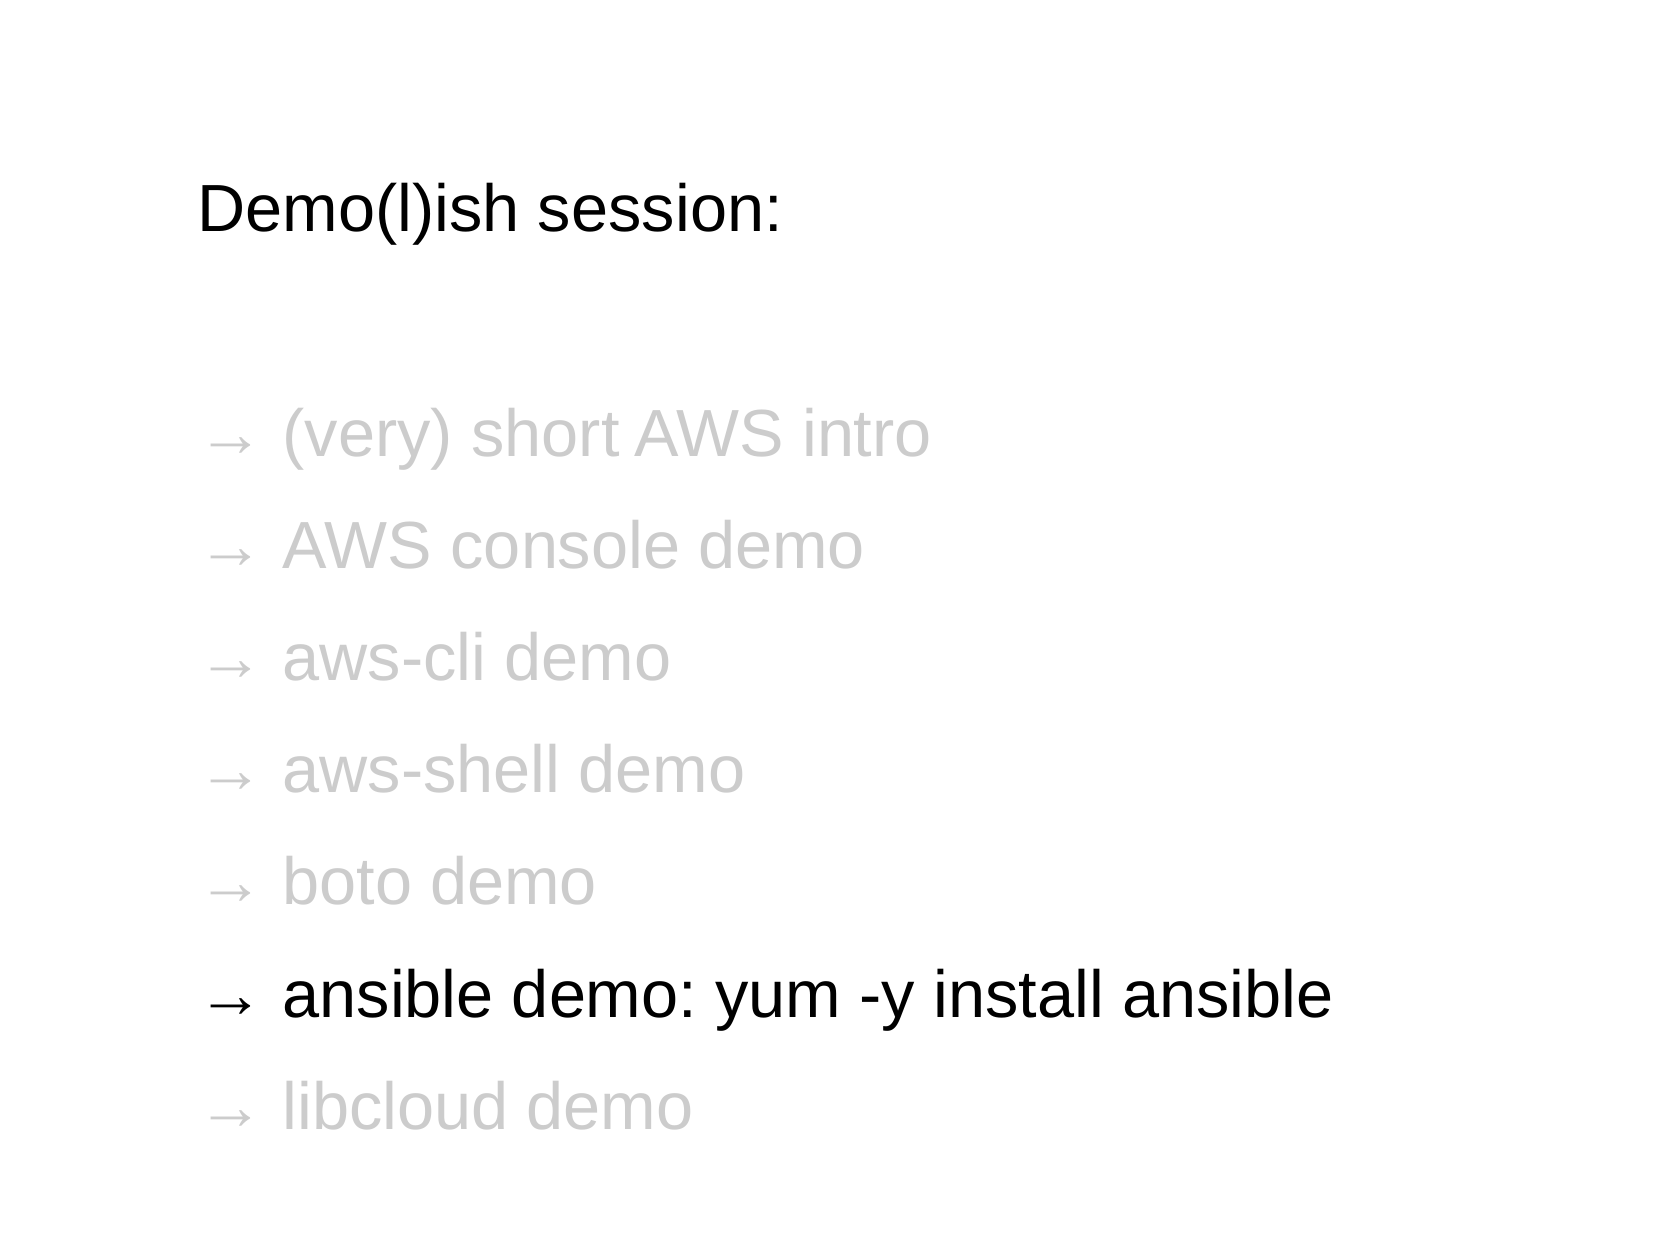

Demo(l)ish session:
→ (very) short AWS intro
→ AWS console demo
→ aws-cli demo
→ aws-shell demo
→ boto demo
→ ansible demo: yum -y install ansible
→ libcloud demo